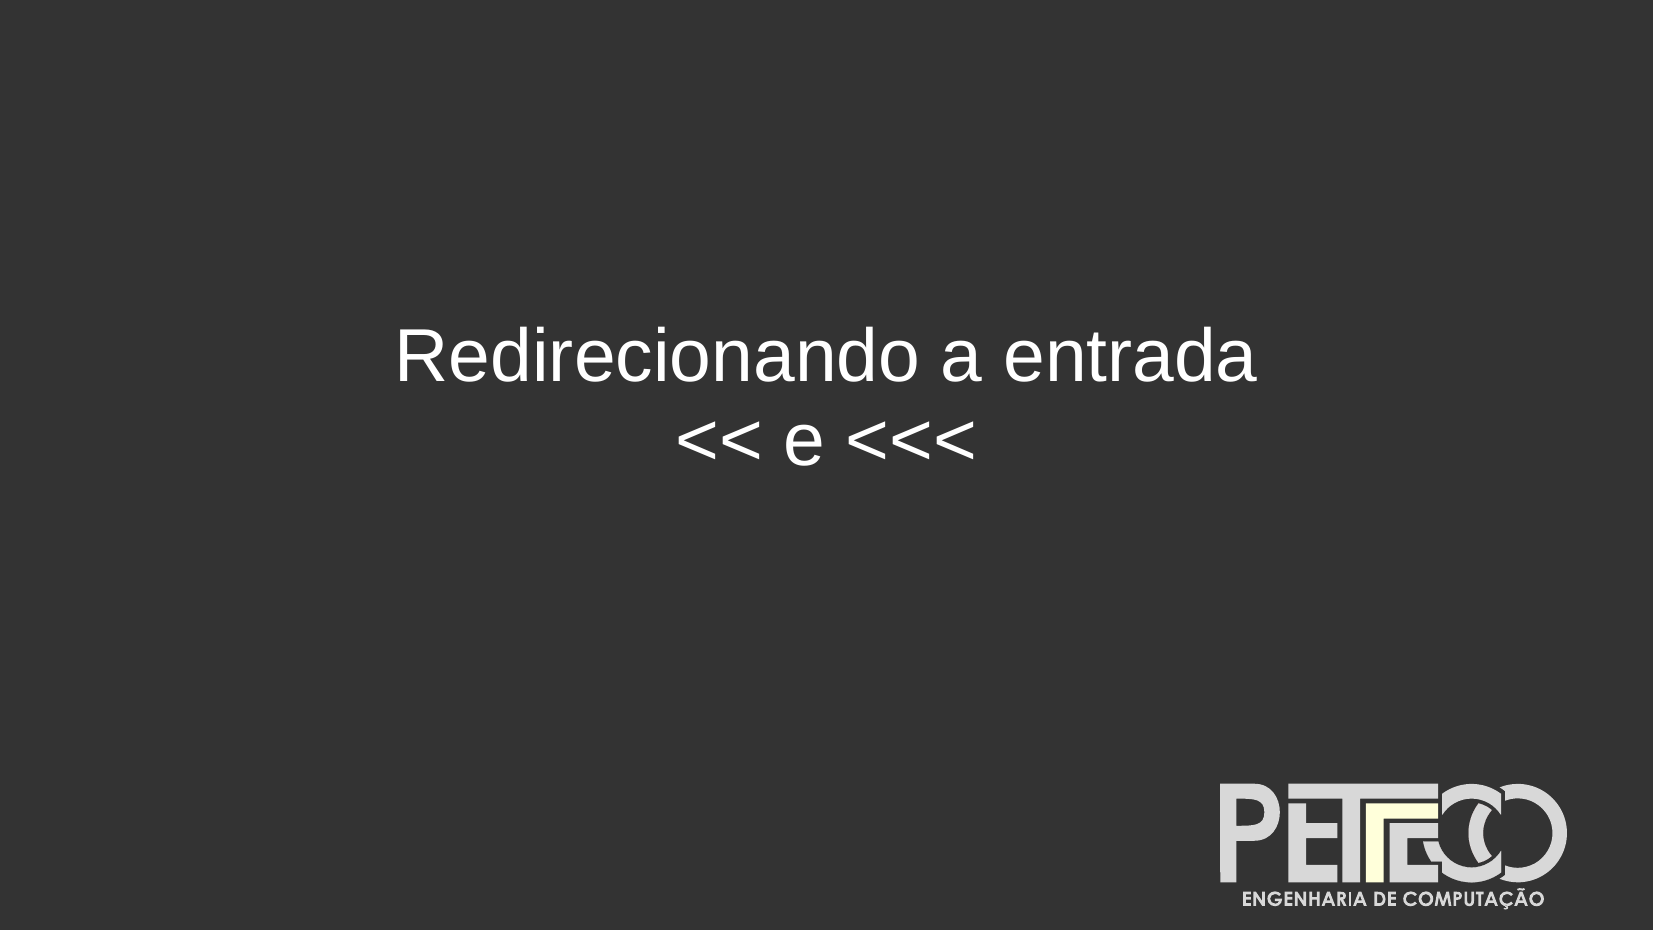

# Redirecionando a entrada
<< e <<<